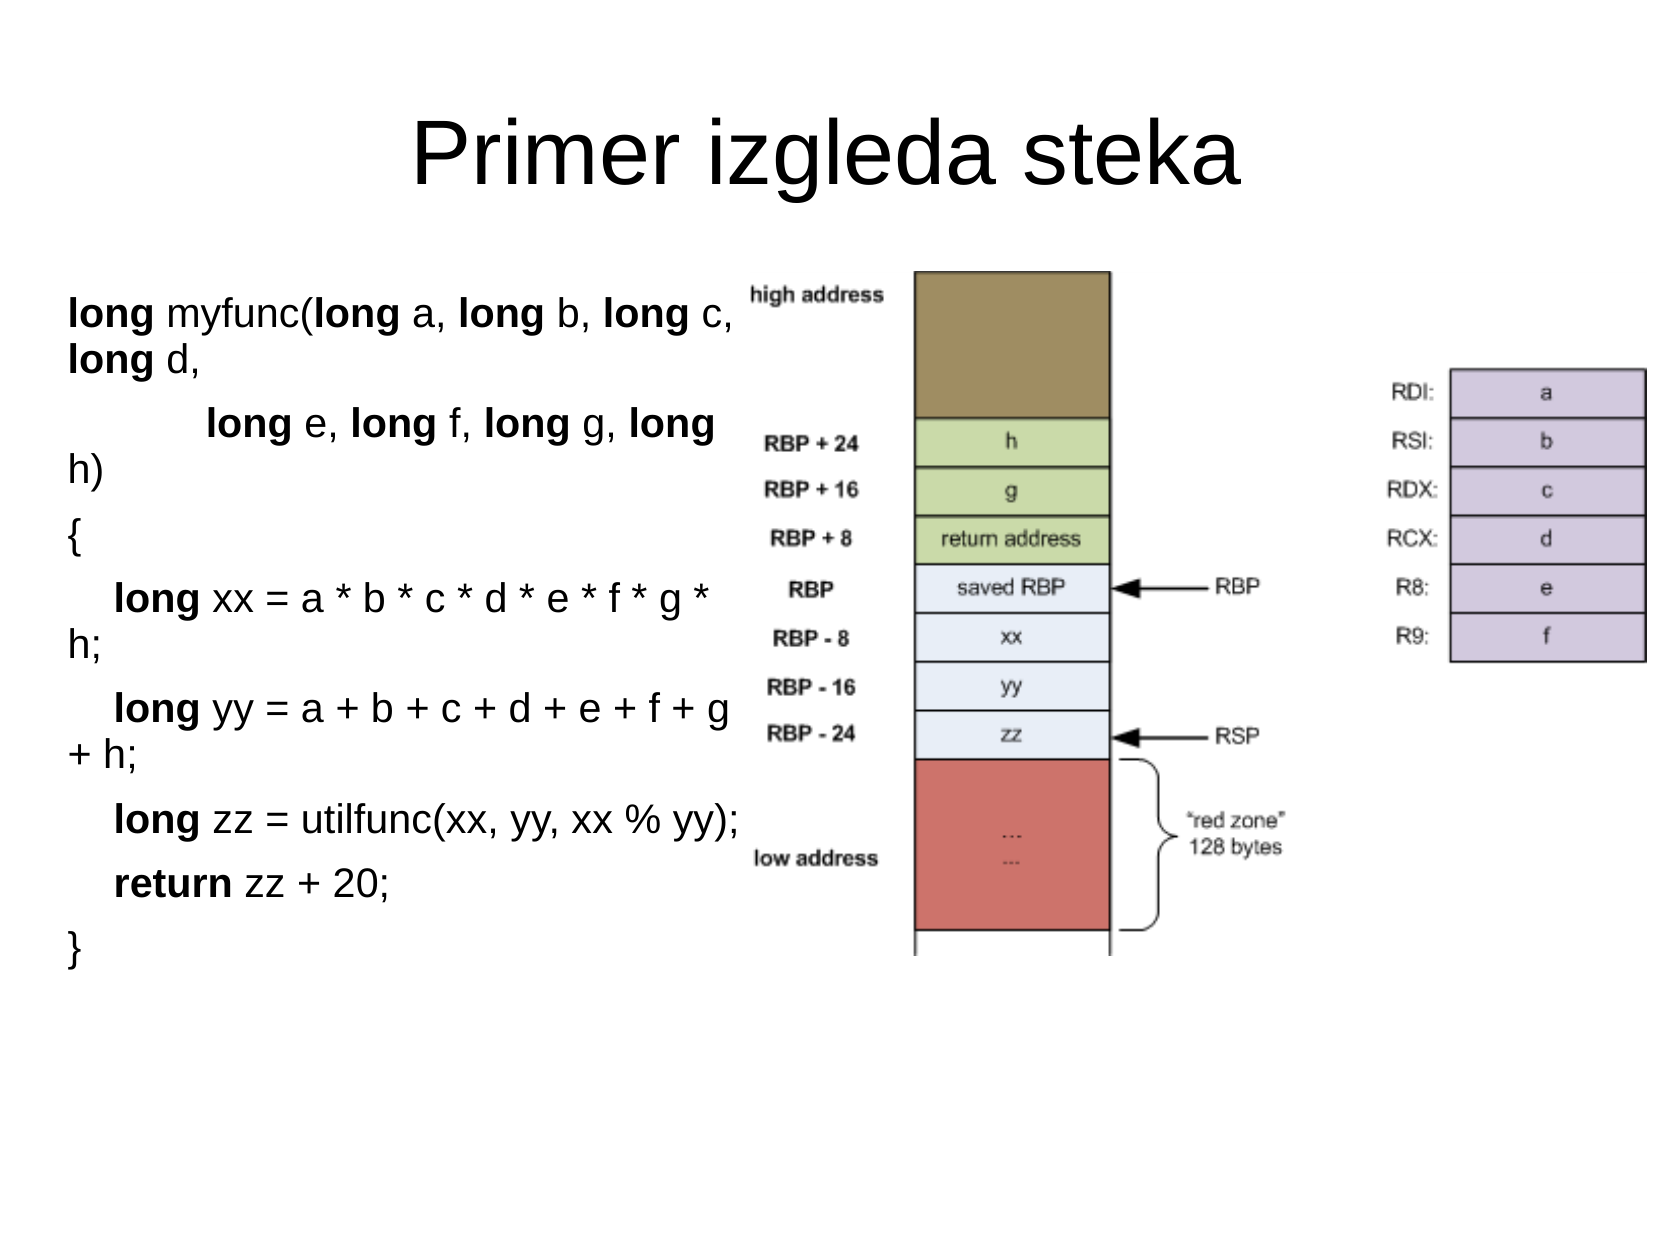

# Primer izgleda steka
long myfunc(long a, long b, long c, long d,
 long e, long f, long g, long h)
{
 long xx = a * b * c * d * e * f * g * h;
 long yy = a + b + c + d + e + f + g + h;
 long zz = utilfunc(xx, yy, xx % yy);
 return zz + 20;
}